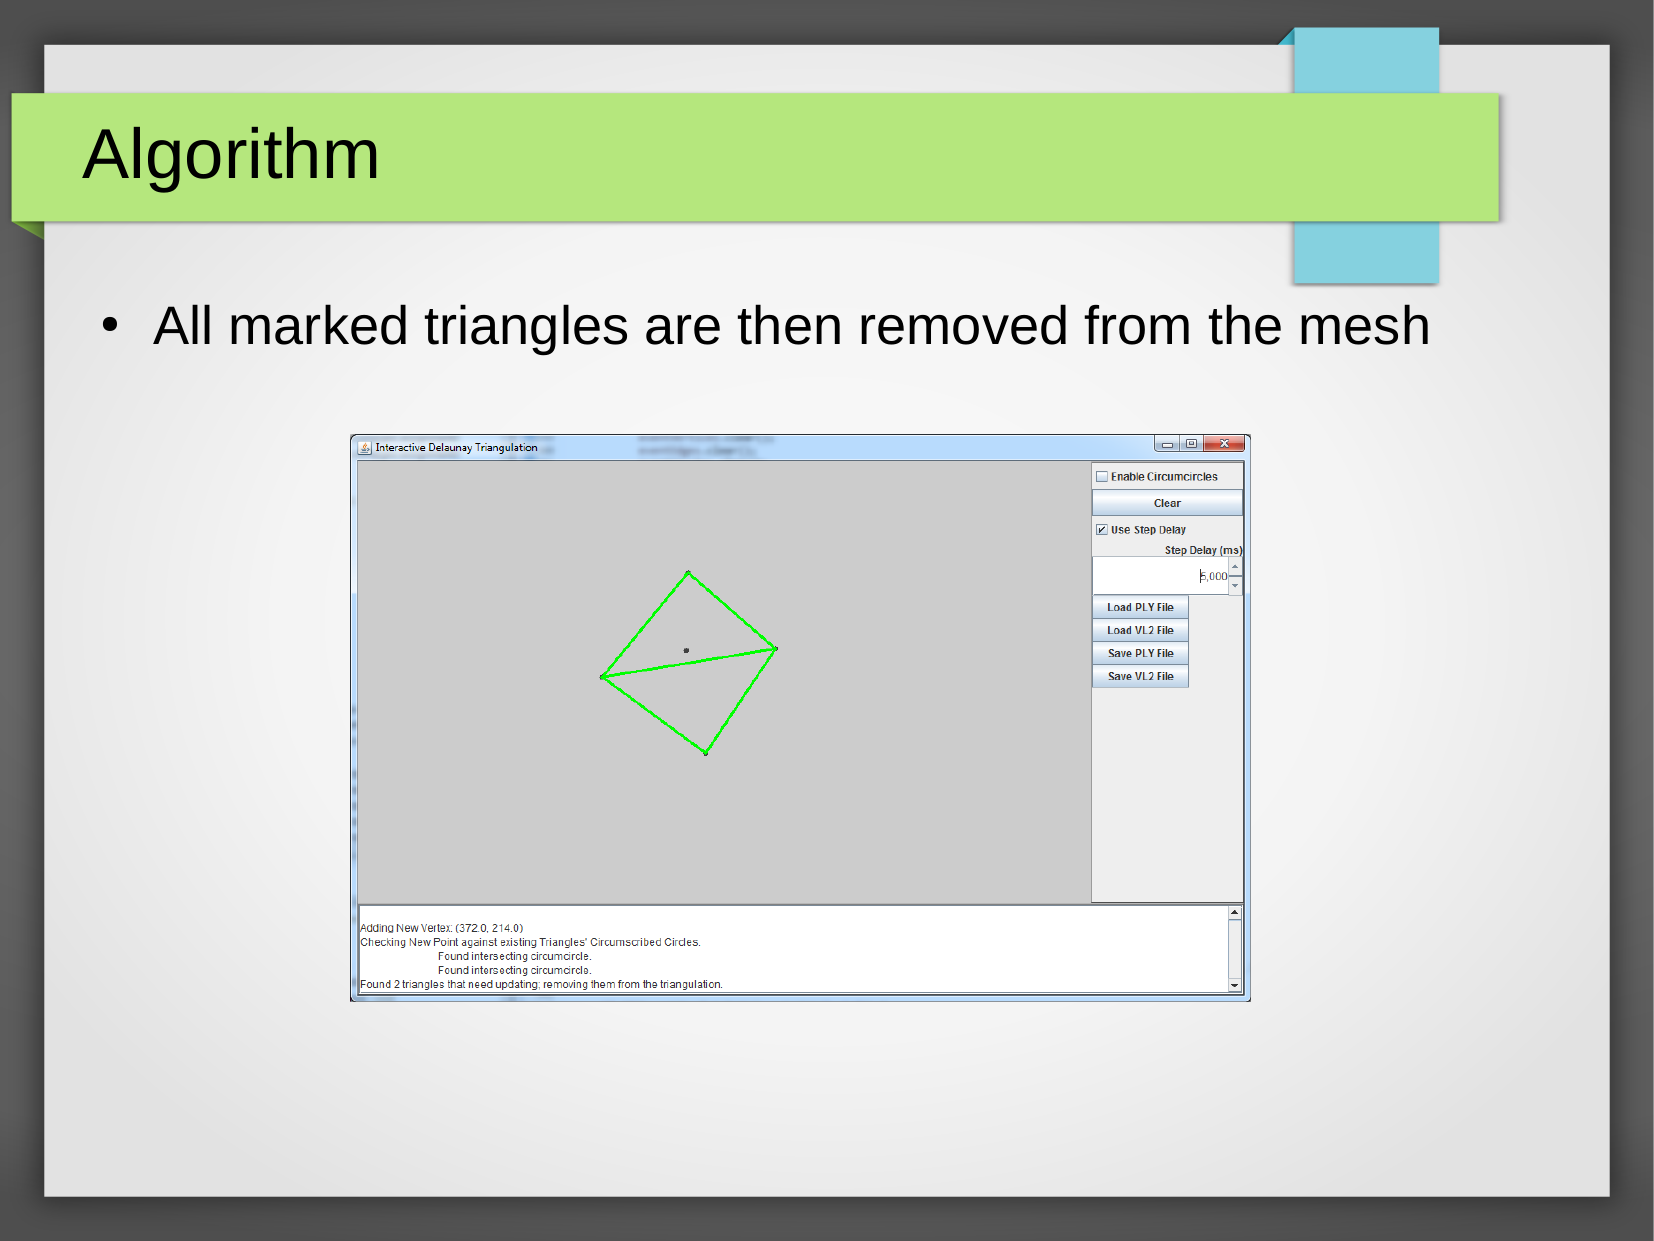

# Algorithm
All marked triangles are then removed from the mesh